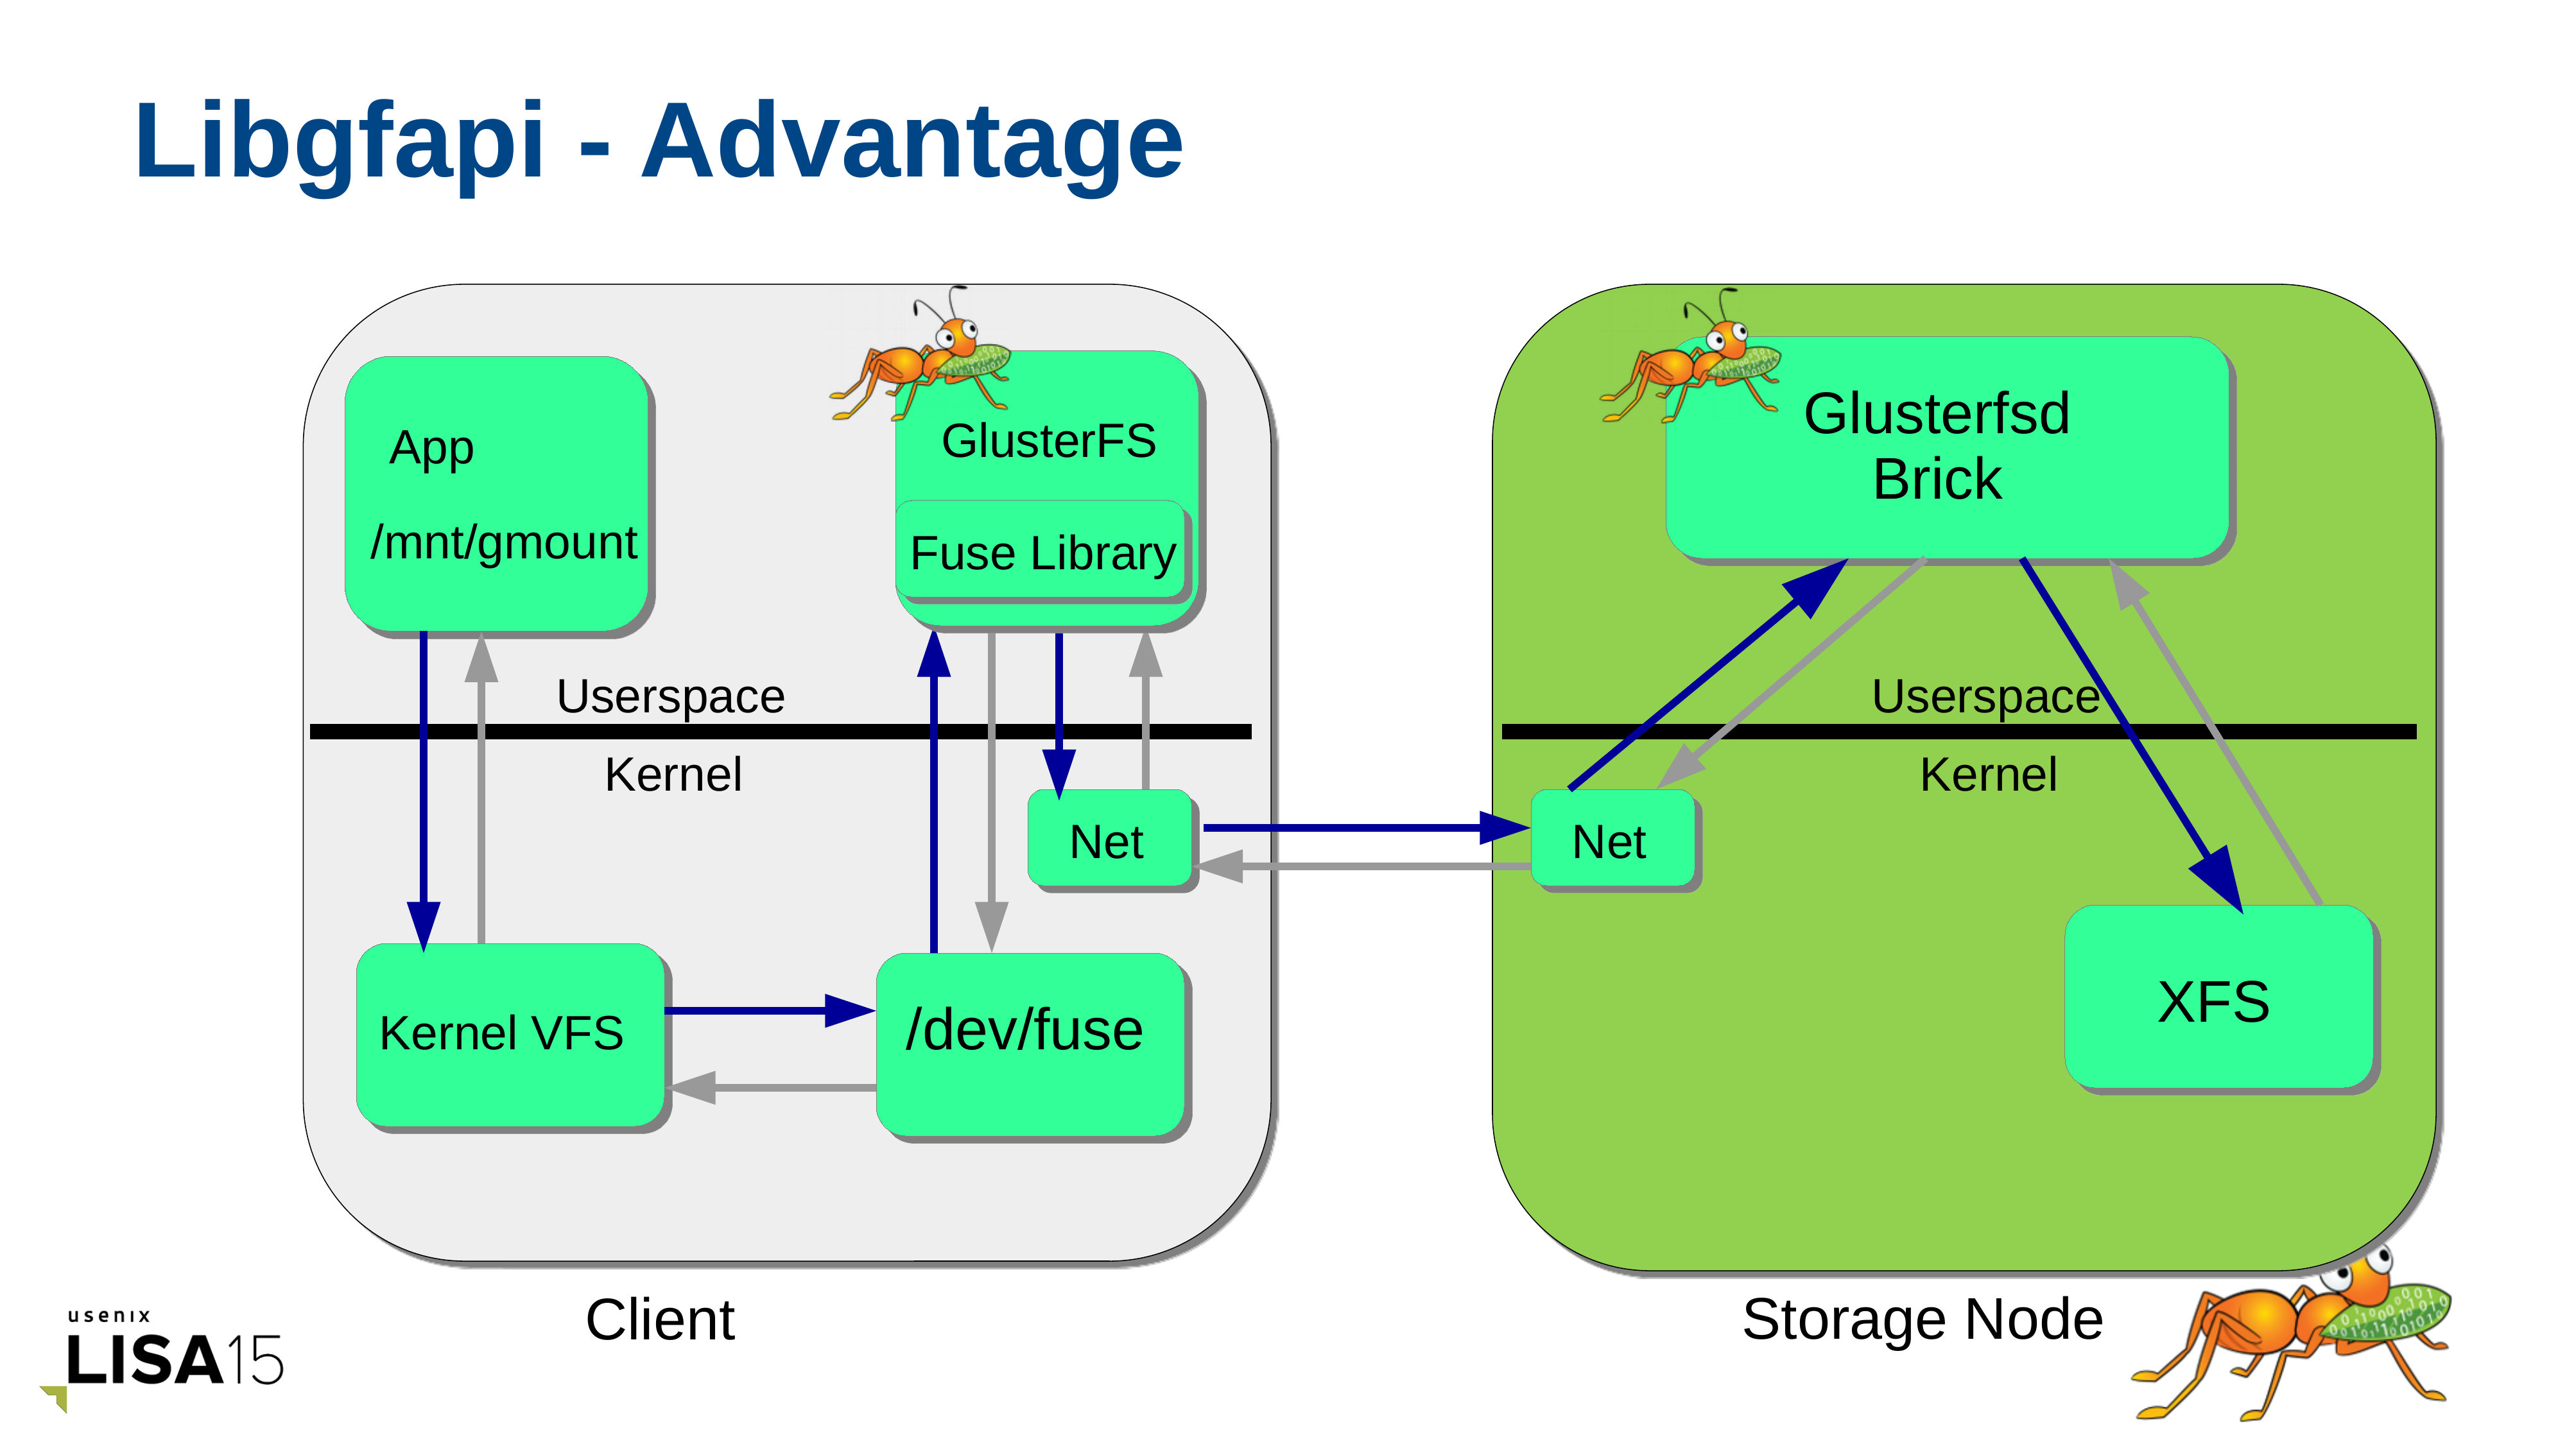

# Libgfapi - Advantage
GlusterFS
Fuse Library
Glusterfsd Brick
App
/mnt/gmount
Userspace
Userspace
Kernel
Kernel
Net
Net
XFS
Kernel VFS
/dev/fuse
Storage Node
Client